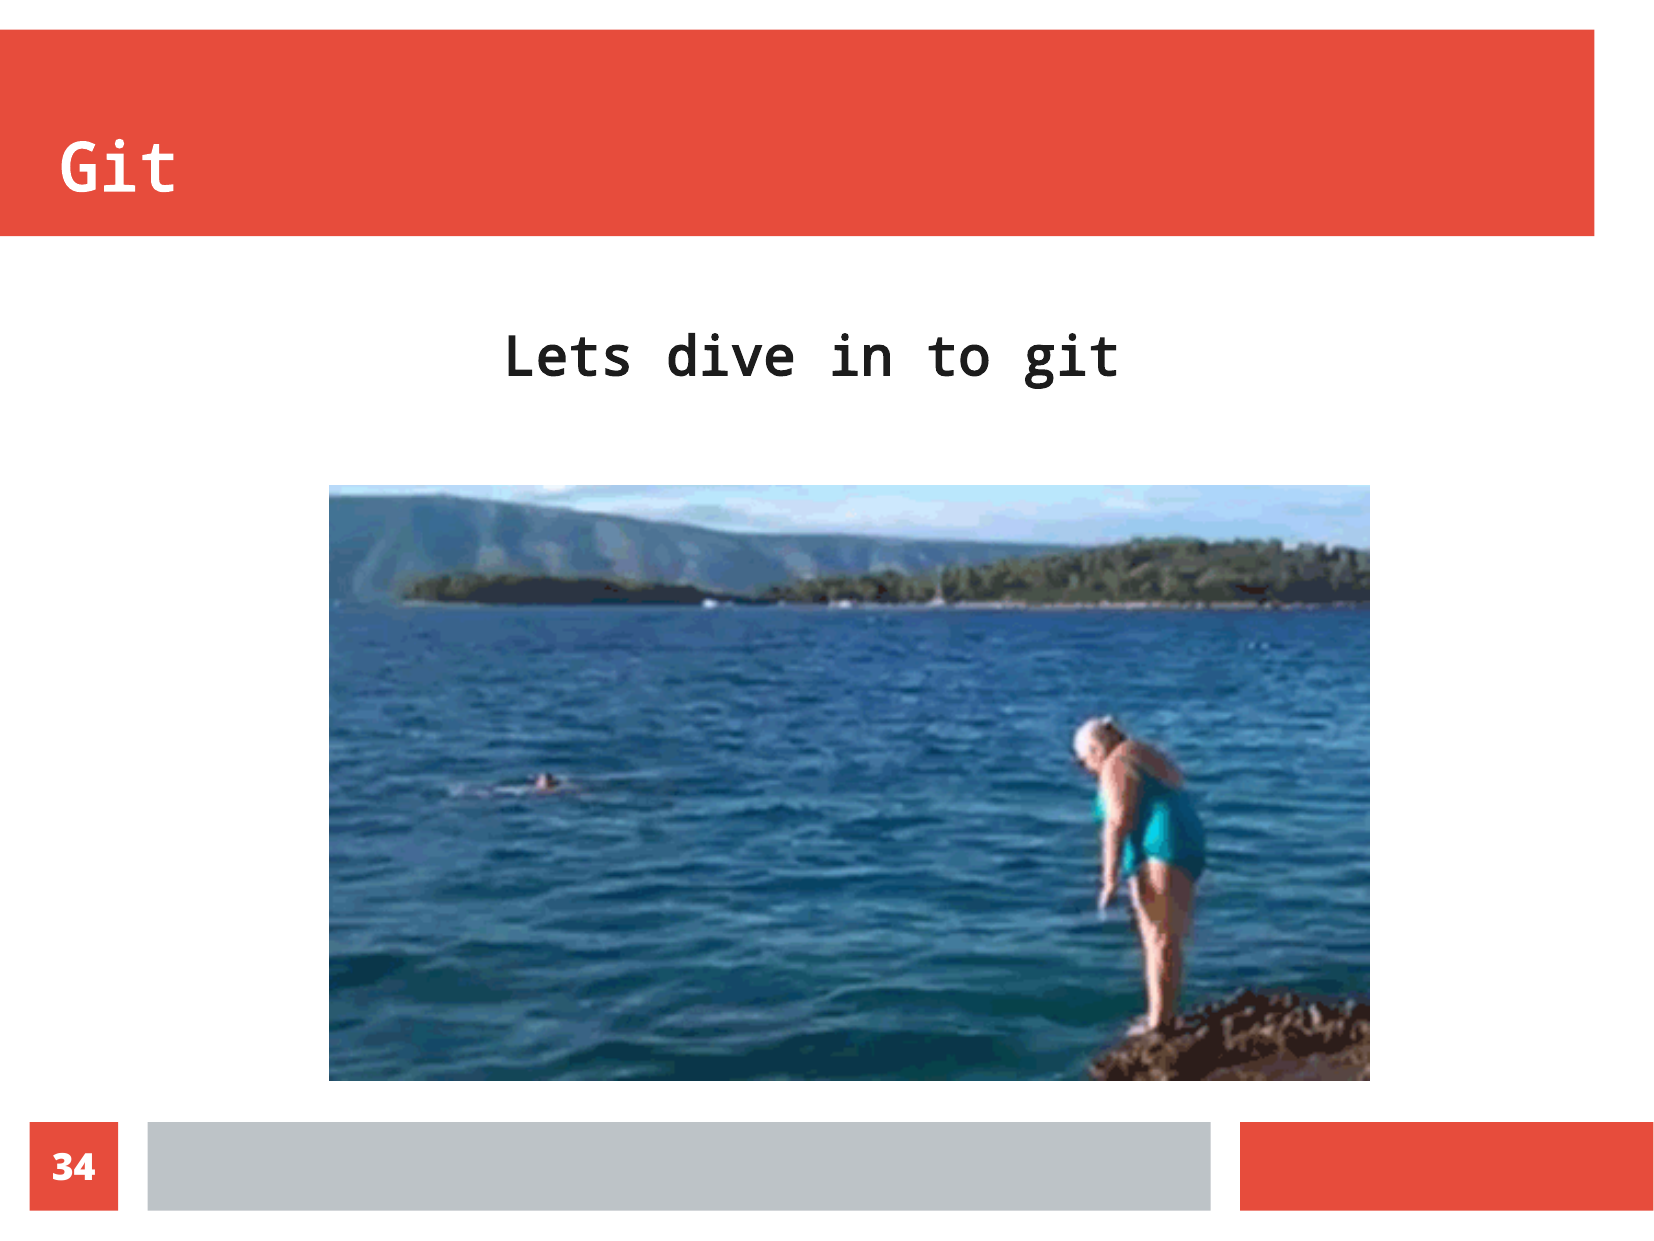

# Git
Lets dive in to git
34